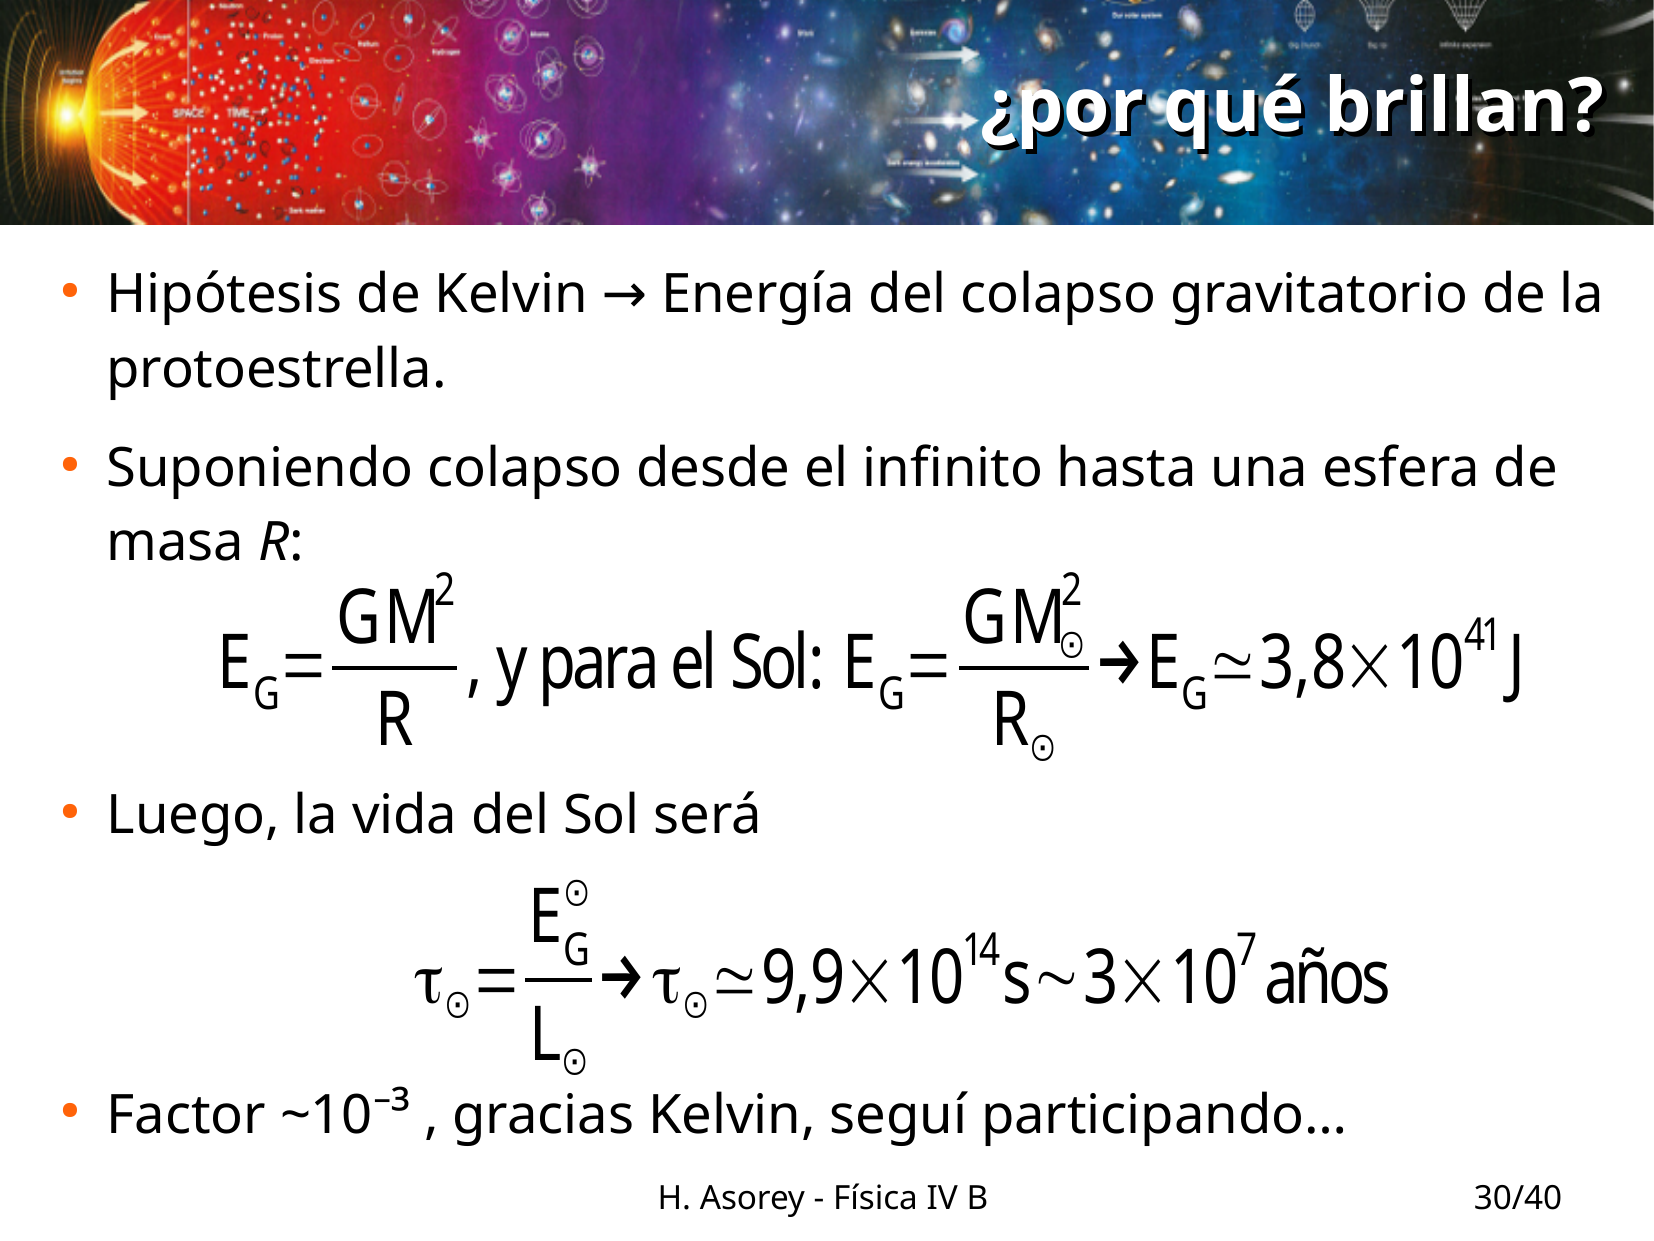

# ¿por qué brillan?
Hipótesis de Kelvin → Energía del colapso gravitatorio de la protoestrella.
Suponiendo colapso desde el infinito hasta una esfera de masa R:
Luego, la vida del Sol será
Factor ~10⁻³ , gracias Kelvin, seguí participando…
H. Asorey - Física IV B
30